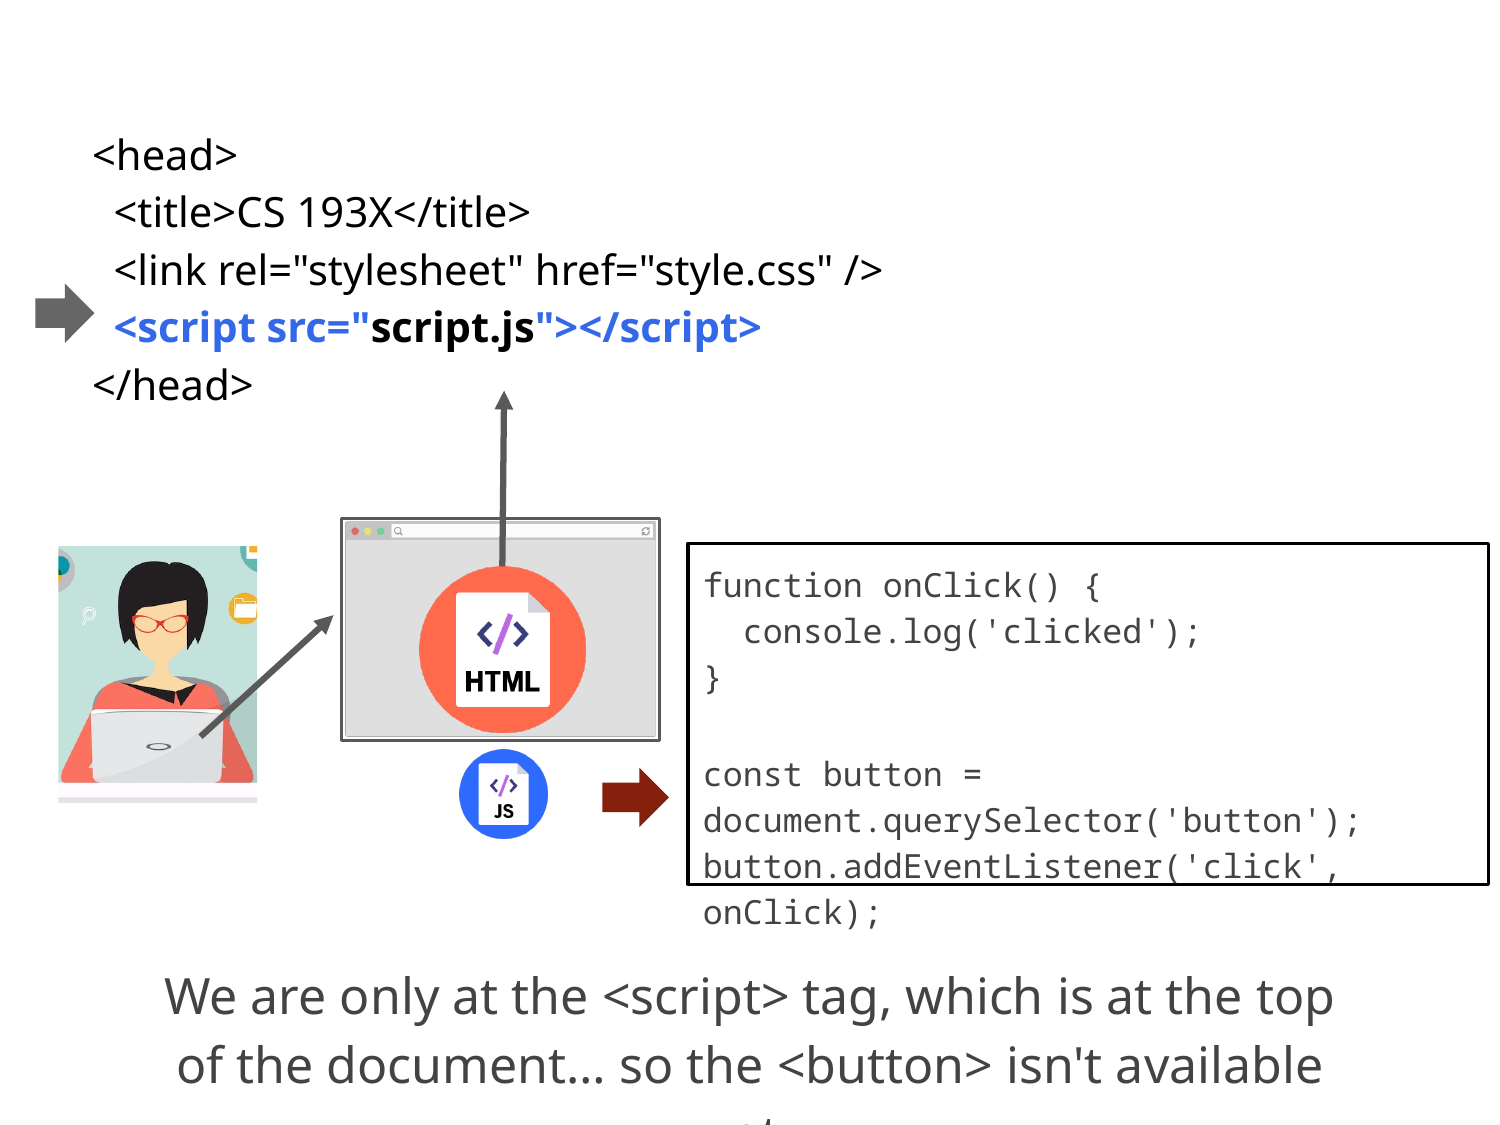

<head>
 <title>CS 193X</title>
 <link rel="stylesheet" href="style.css" />
 <script src="script.js"></script>
 </head>
function onClick() {
 console.log('clicked');
}
const button = document.querySelector('button');
button.addEventListener('click', onClick);
# We are only at the <script> tag, which is at the top of the document… so the <button> isn't available yet.